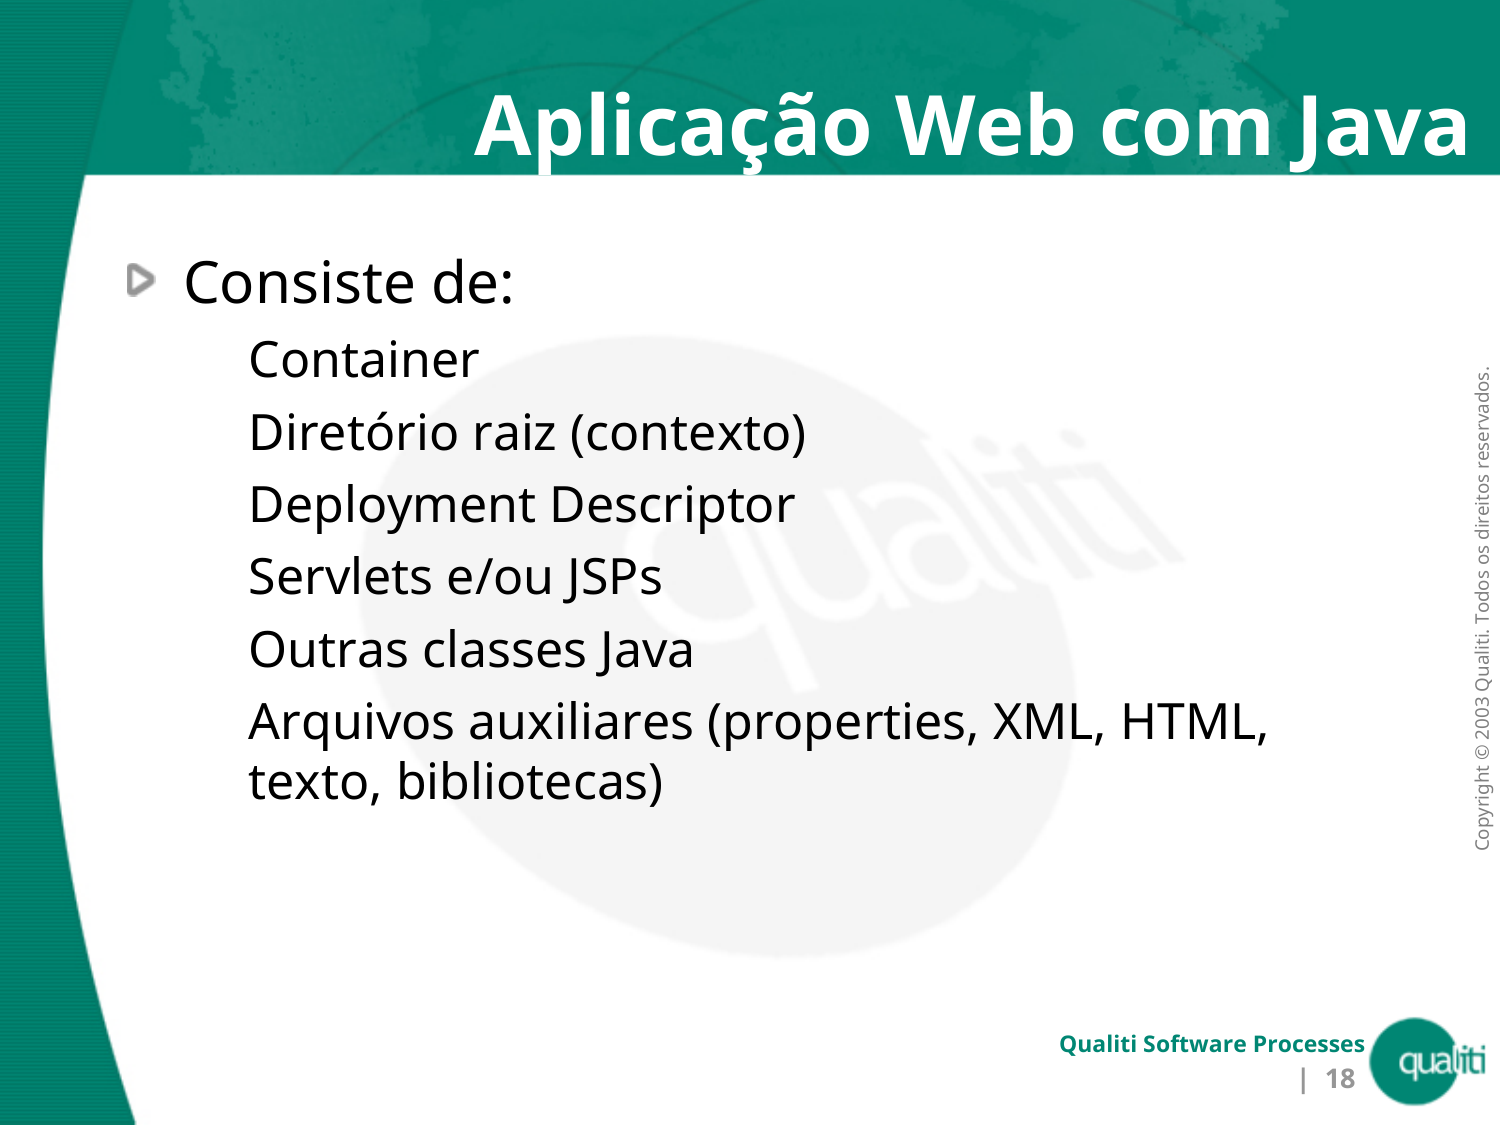

# Aplicação Web com Java
Consiste de:
Container
Diretório raiz (contexto)‏
Deployment Descriptor
Servlets e/ou JSPs
Outras classes Java
Arquivos auxiliares (properties, XML, HTML, texto, bibliotecas)‏